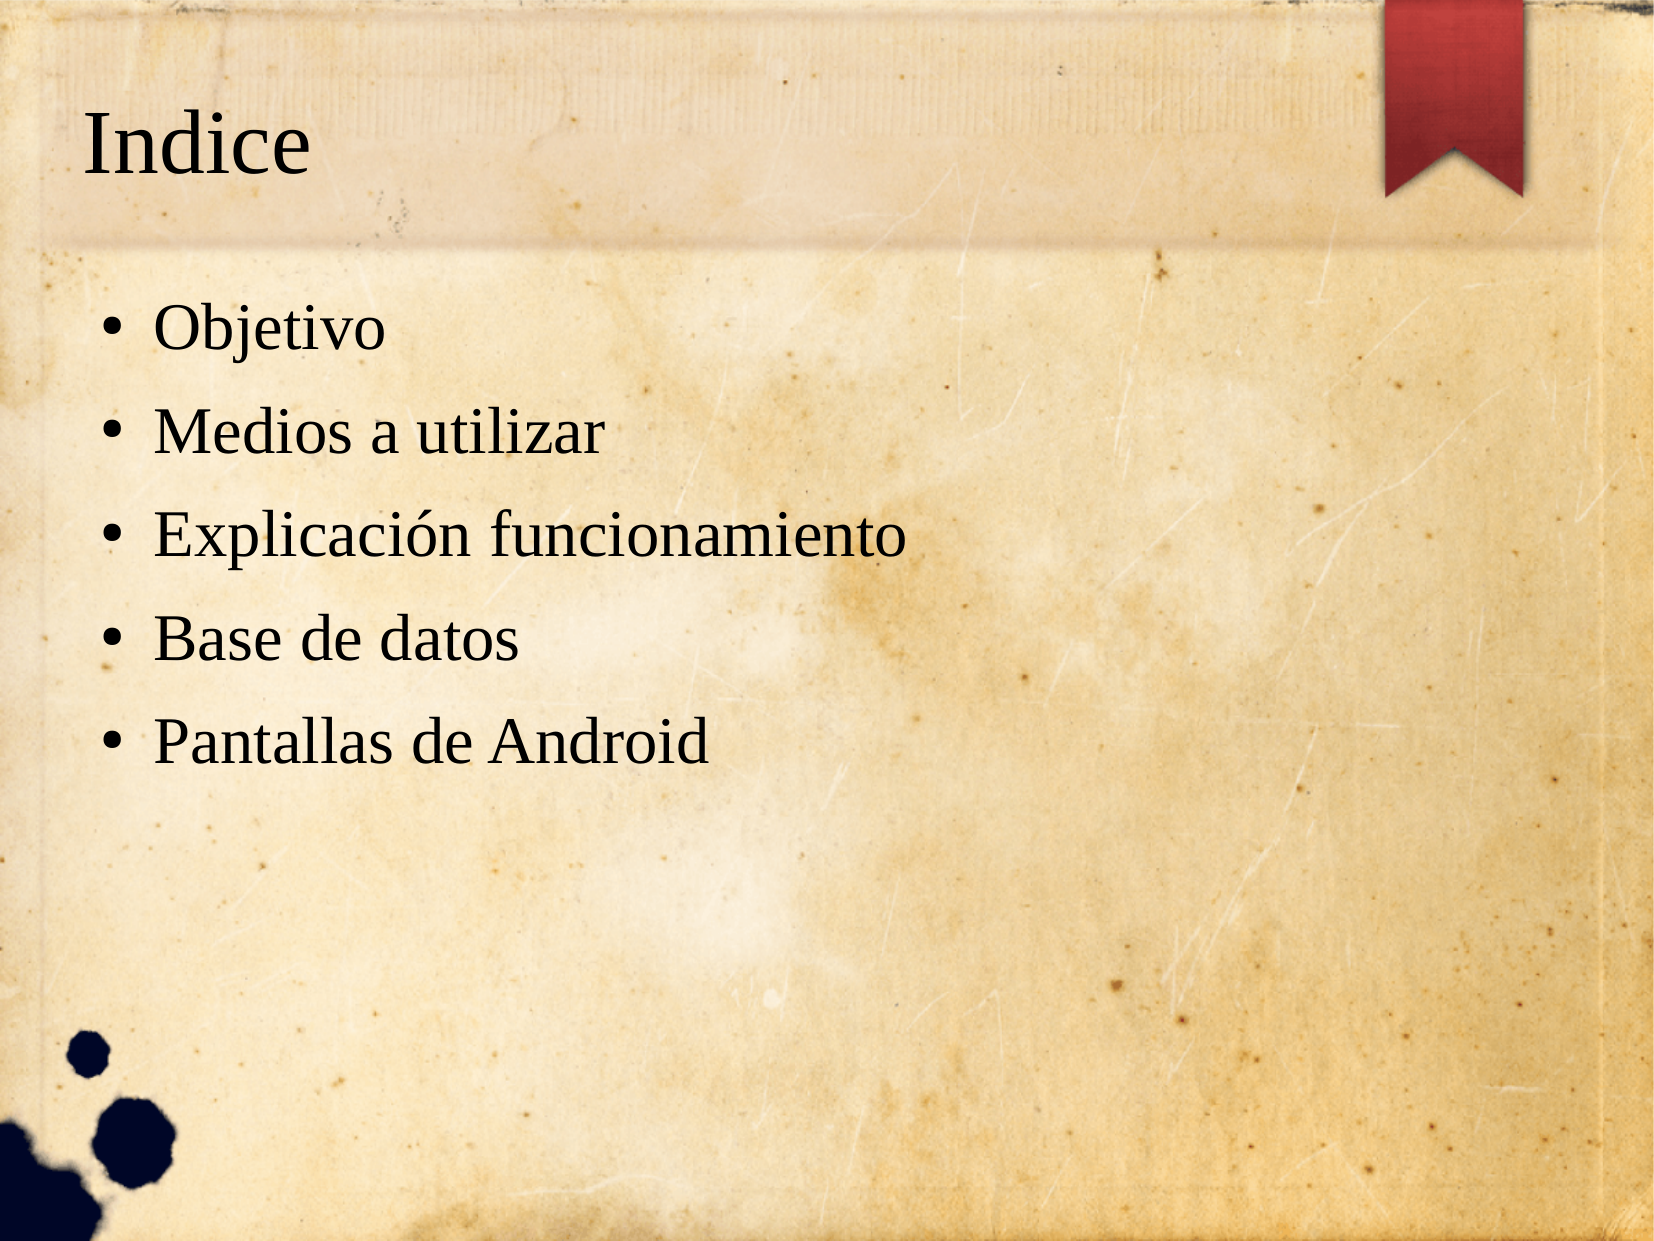

# Indice
Objetivo
Medios a utilizar
Explicación funcionamiento
Base de datos
Pantallas de Android